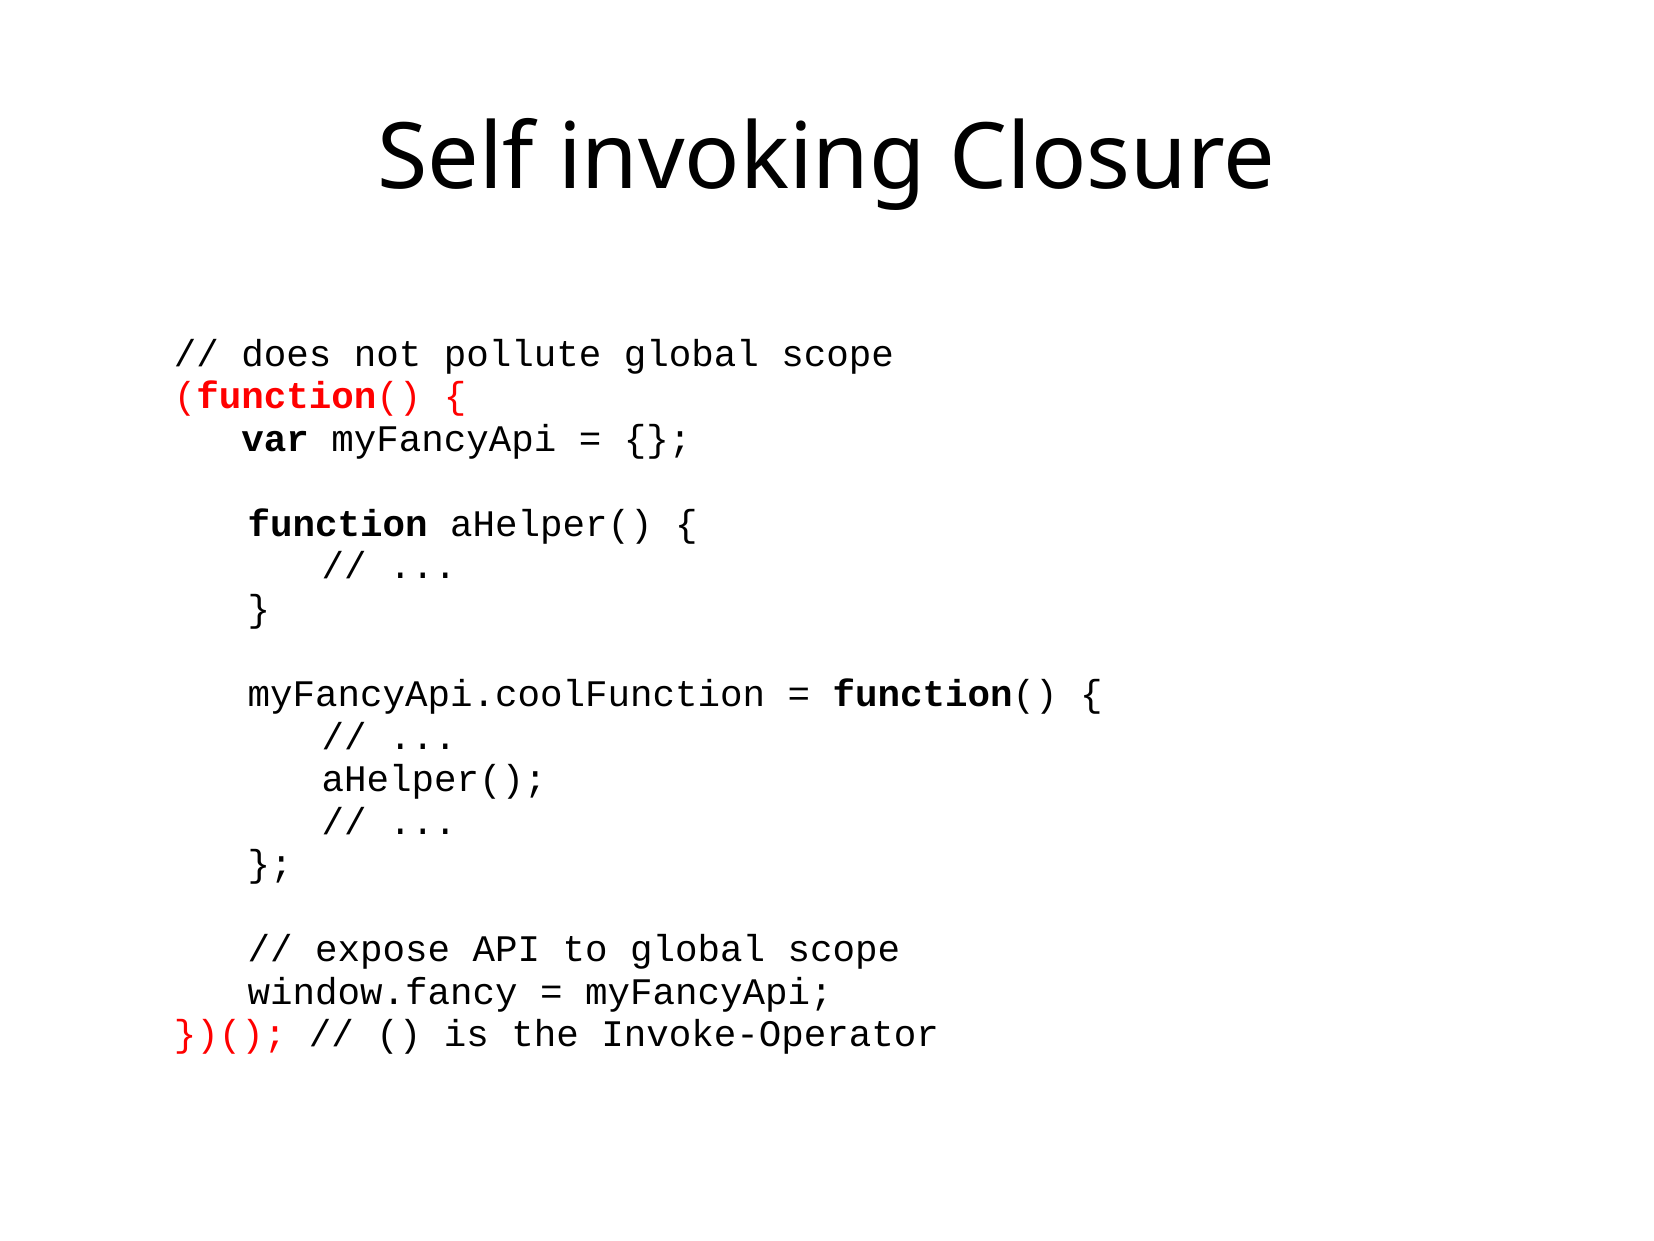

# Self invoking Closure
// does not pollute global scope
(function() {
 var myFancyApi = {};
	function aHelper() {
		// ...
	}
	myFancyApi.coolFunction = function() {
		// ...
		aHelper();
		// ...
	};
	// expose API to global scope
	window.fancy = myFancyApi;
})(); // () is the Invoke-Operator